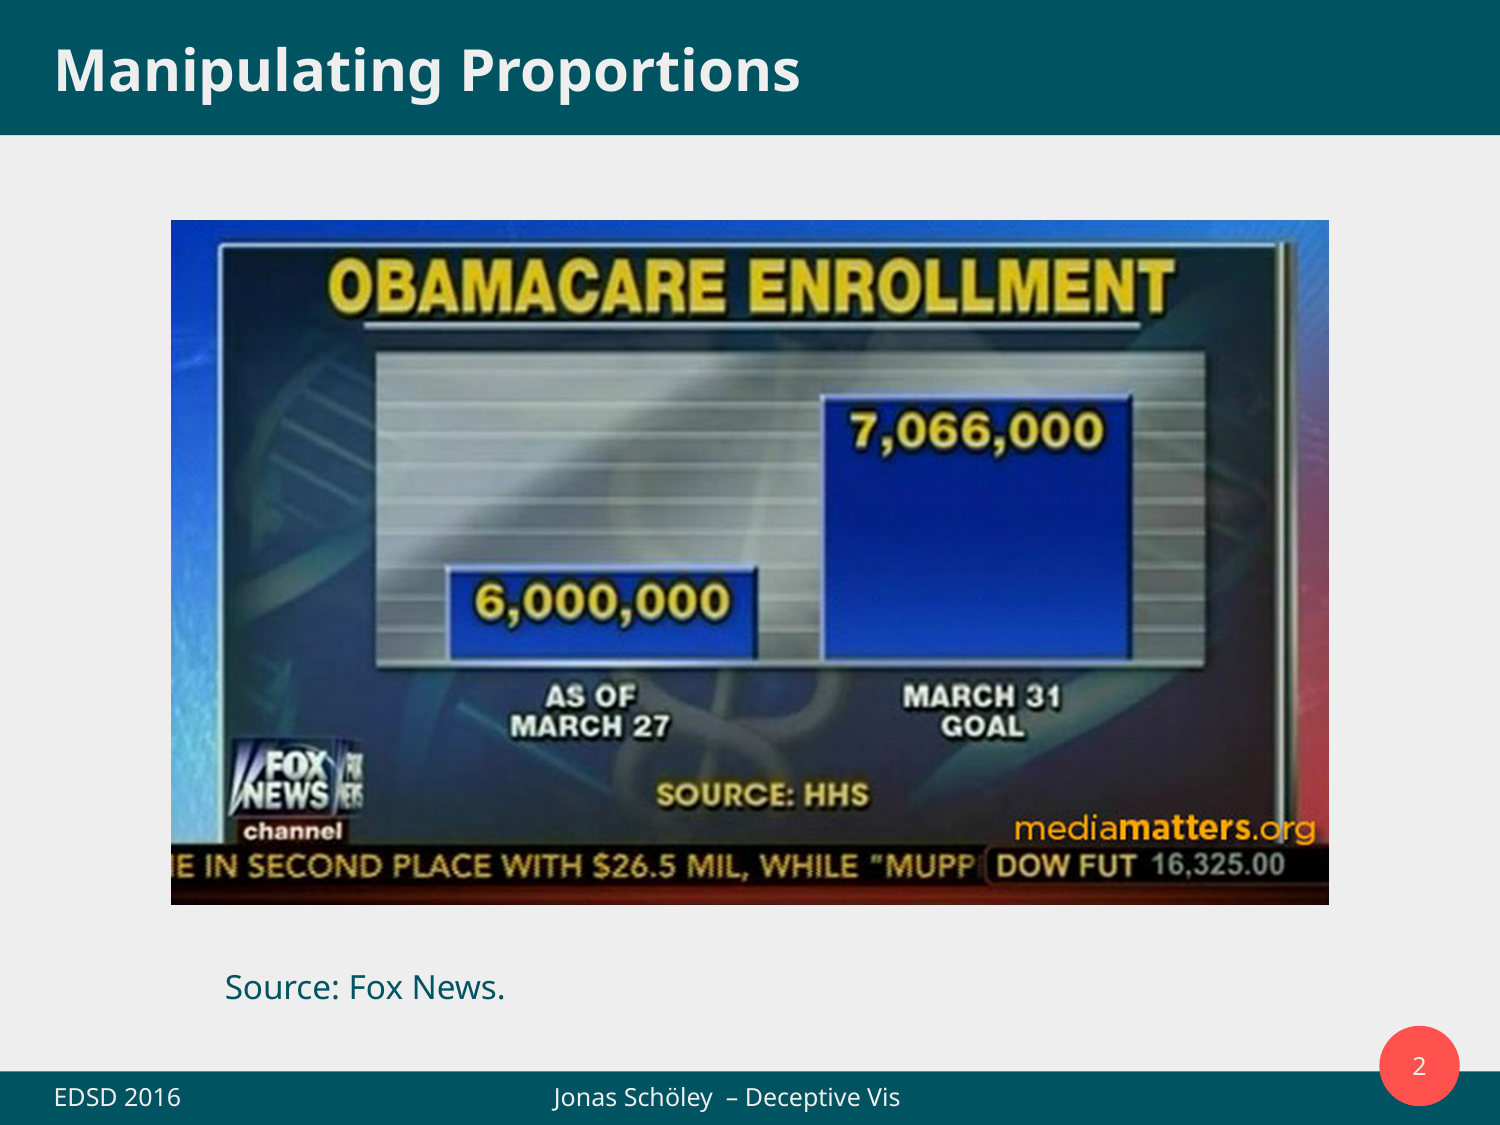

# Manipulating Proportions
Source: Fox News.
2
EDSD 2016
Jonas Schöley – Deceptive Vis